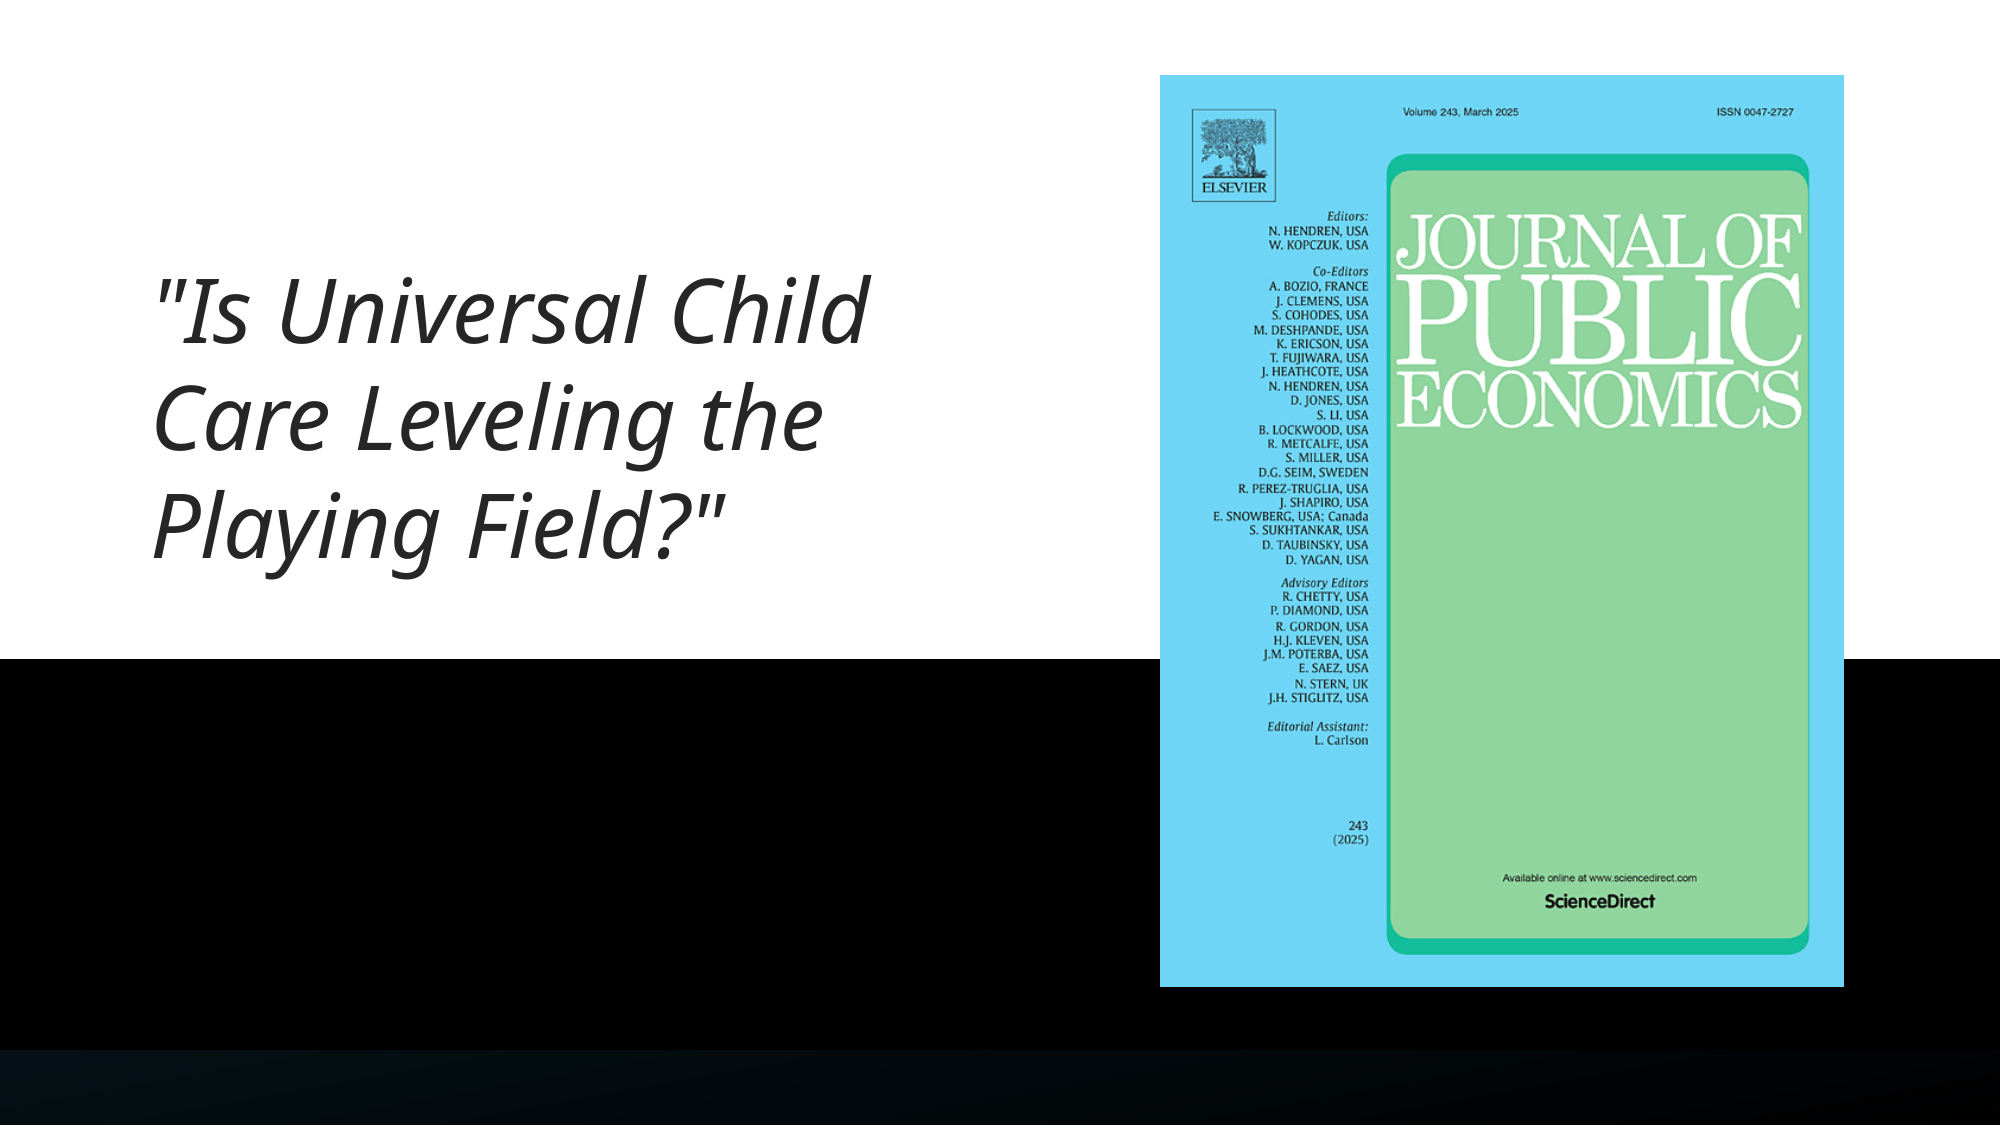

# "Is Universal Child Care Leveling the Playing Field?"
Havnes et Mogstad (2015)